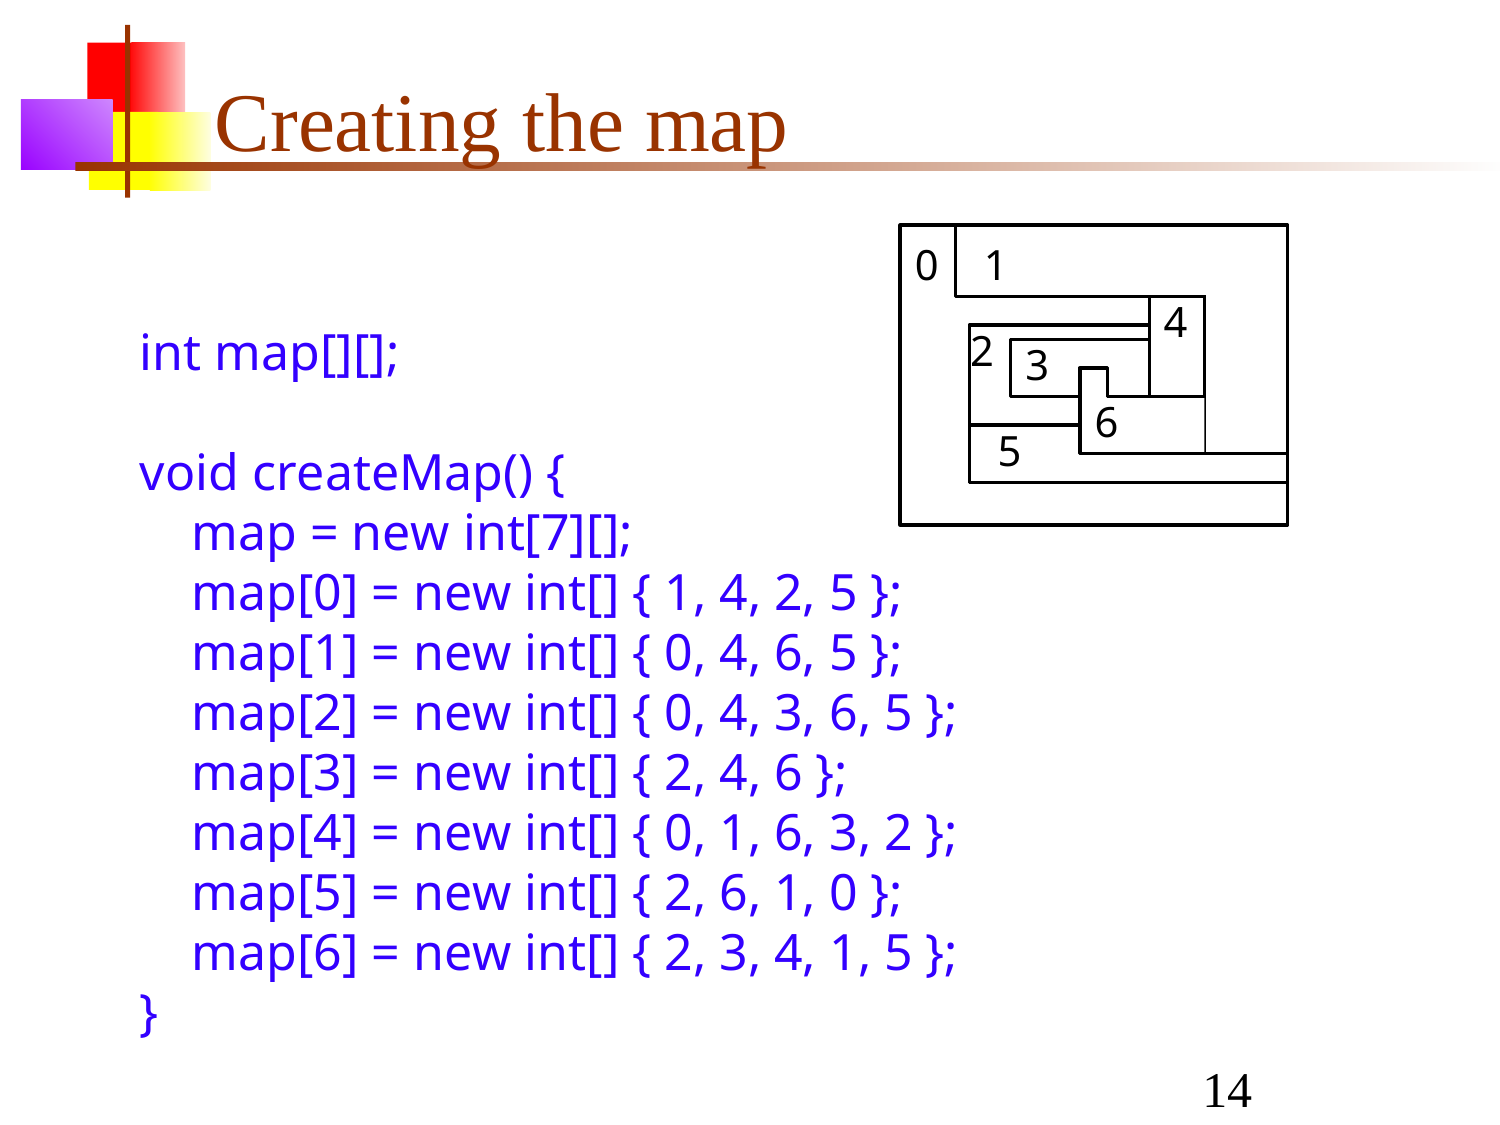

# Creating the map
0
1
4
2
3
6
5
int map[][];
void createMap() {
 map = new int[7][];
 map[0] = new int[] { 1, 4, 2, 5 };
 map[1] = new int[] { 0, 4, 6, 5 };
 map[2] = new int[] { 0, 4, 3, 6, 5 };
 map[3] = new int[] { 2, 4, 6 };
 map[4] = new int[] { 0, 1, 6, 3, 2 };
 map[5] = new int[] { 2, 6, 1, 0 };
 map[6] = new int[] { 2, 3, 4, 1, 5 };
}
14